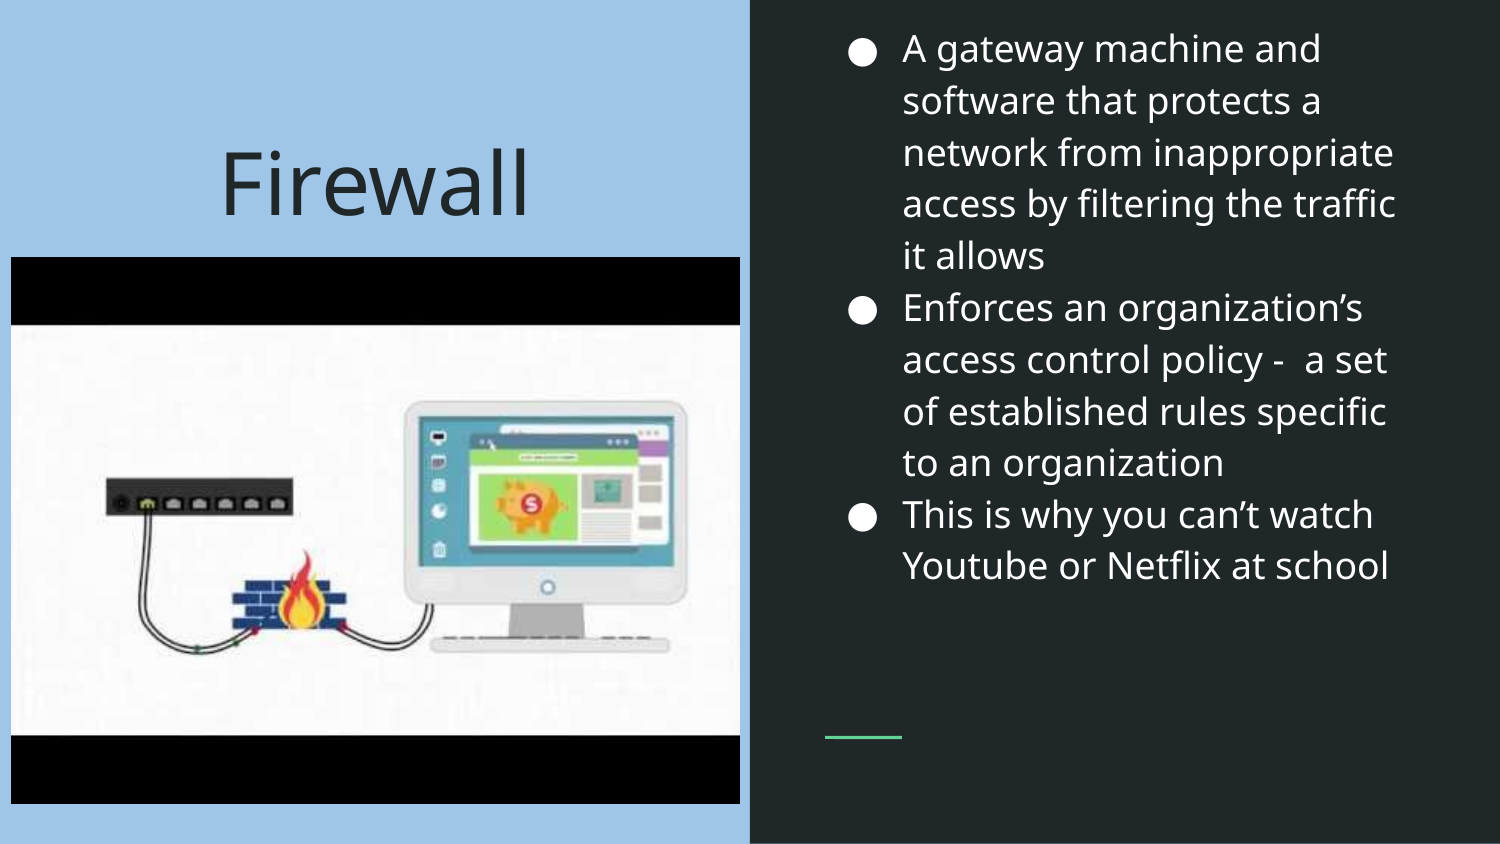

# Firewall
A gateway machine and software that protects a network from inappropriate access by filtering the traffic it allows
Enforces an organization’s access control policy - a set of established rules specific to an organization
This is why you can’t watch Youtube or Netflix at school